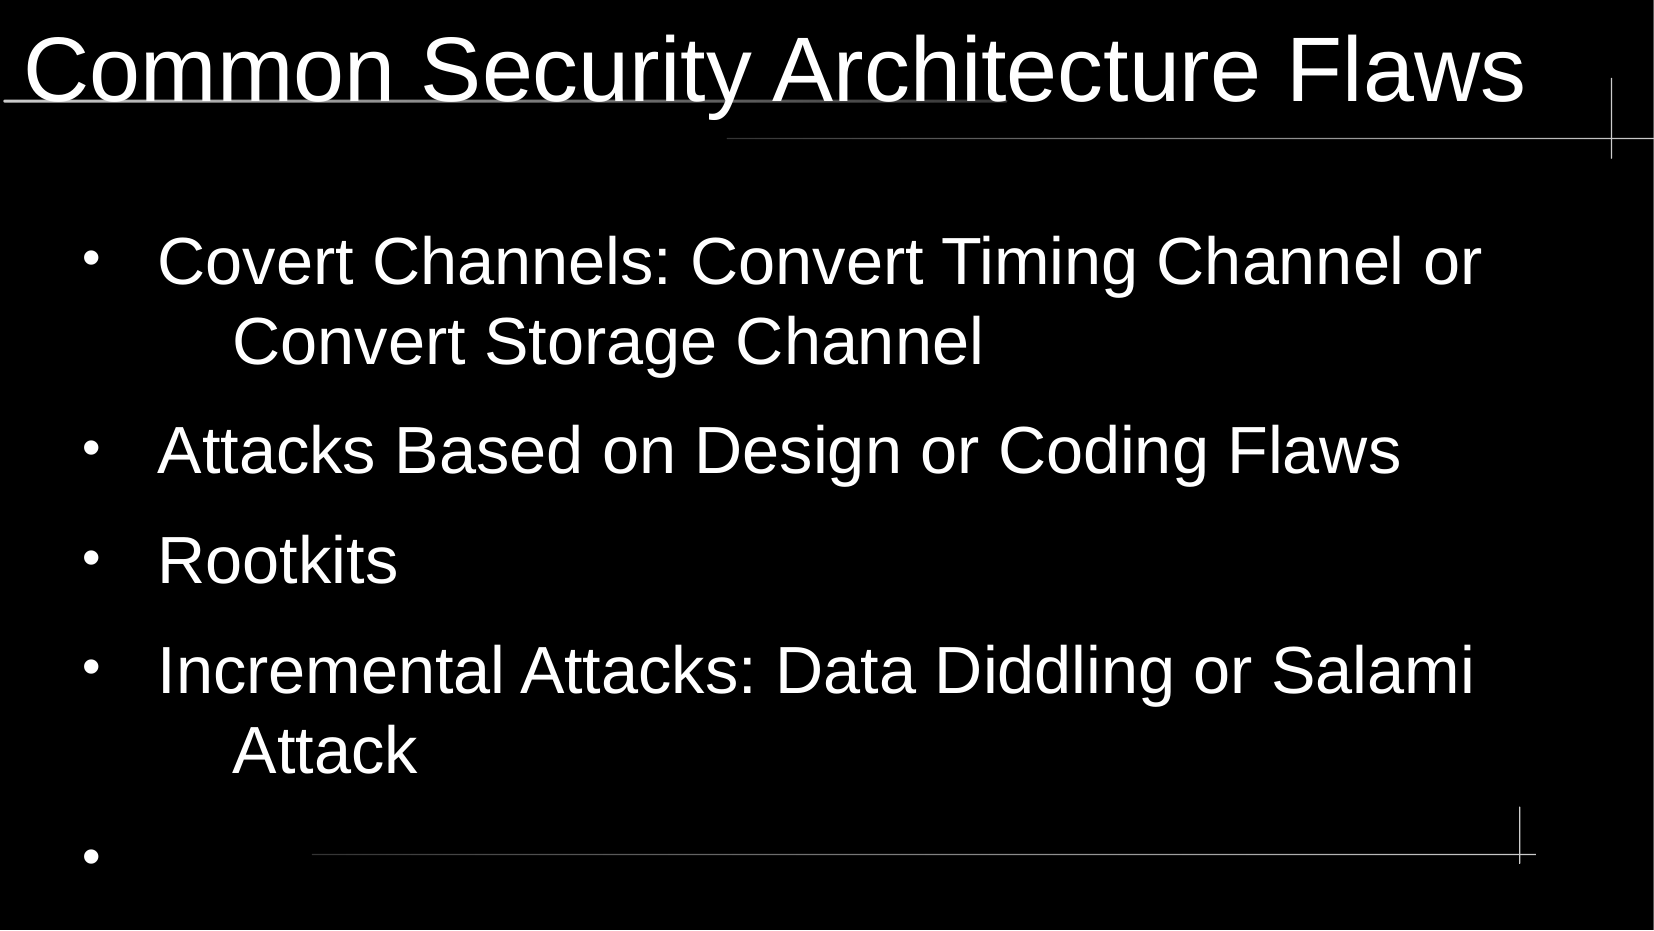

# Common Security Architecture Flaws
Covert Channels: Convert Timing Channel or Convert Storage Channel
Attacks Based on Design or Coding Flaws
Rootkits
Incremental Attacks: Data Diddling or Salami Attack